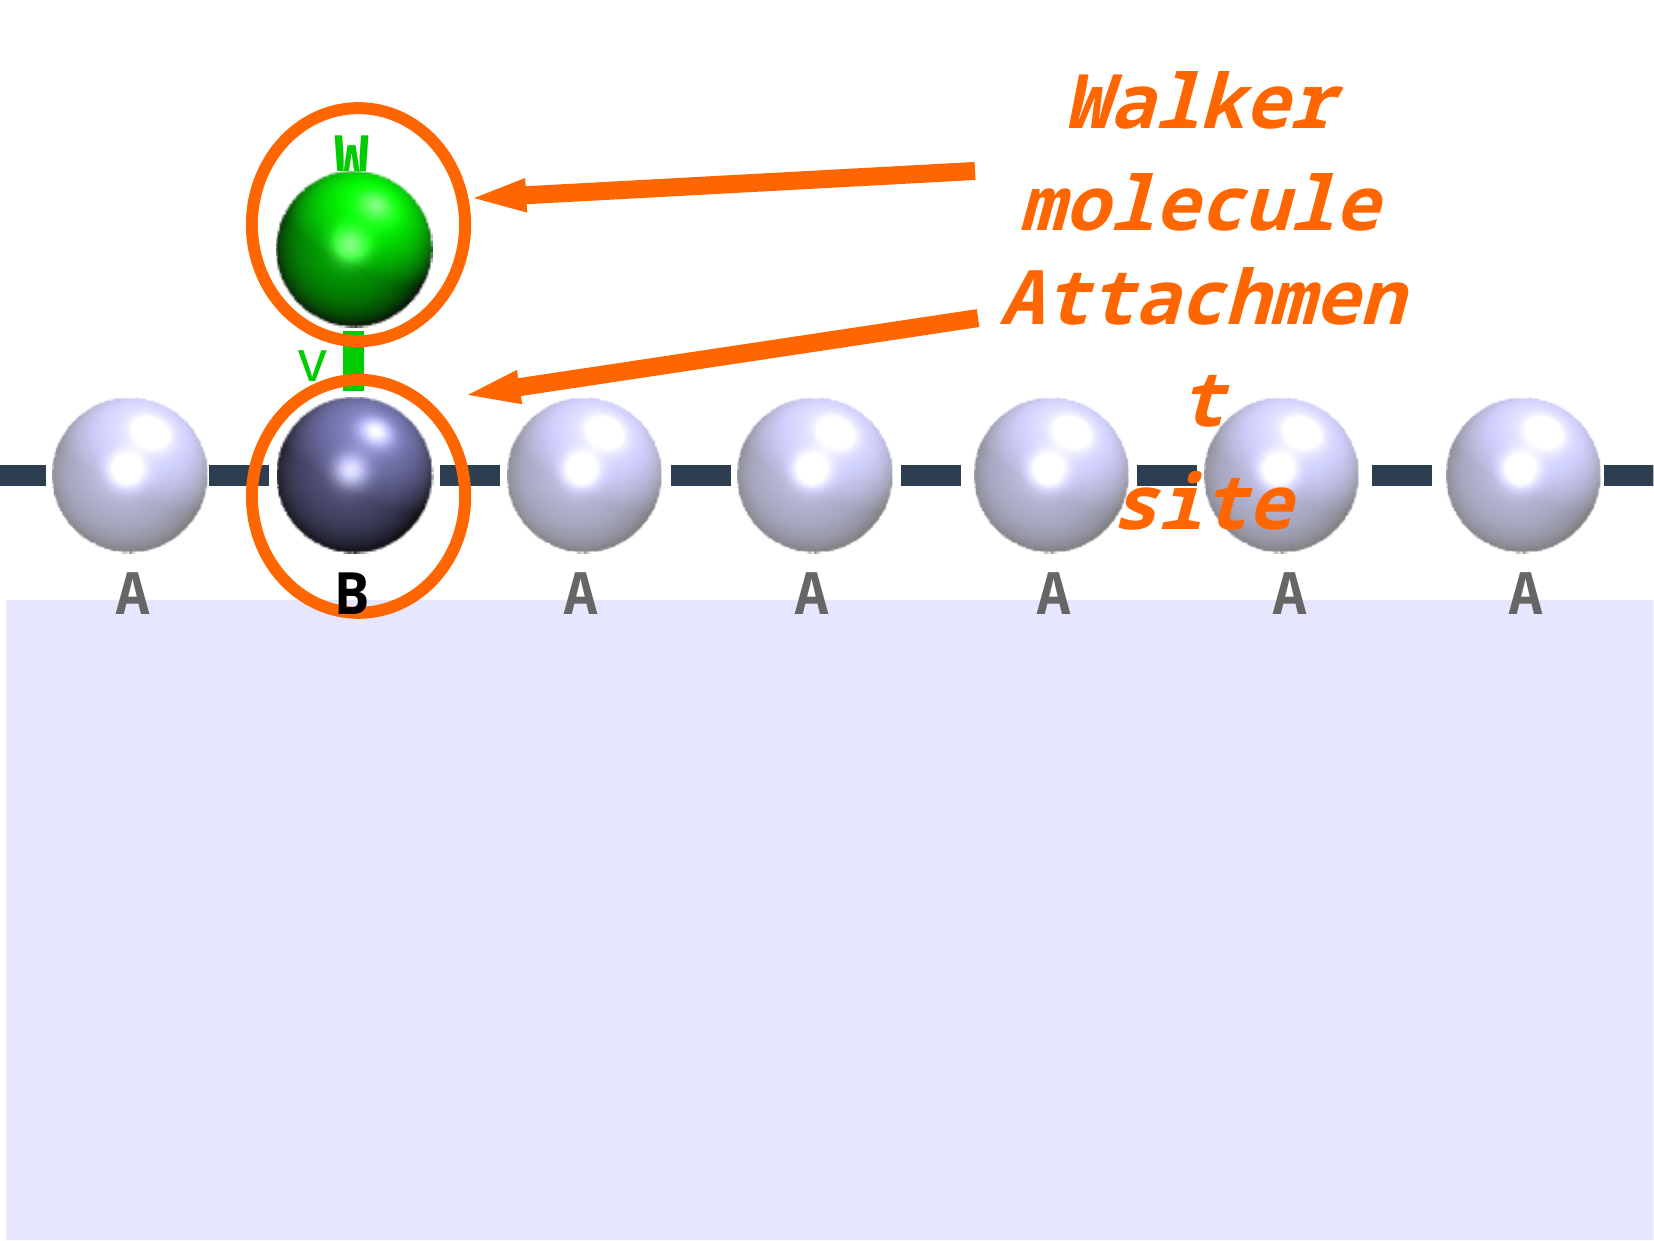

Walker
molecule
W
Attachment
site
v
A
B
A
A
A
A
A